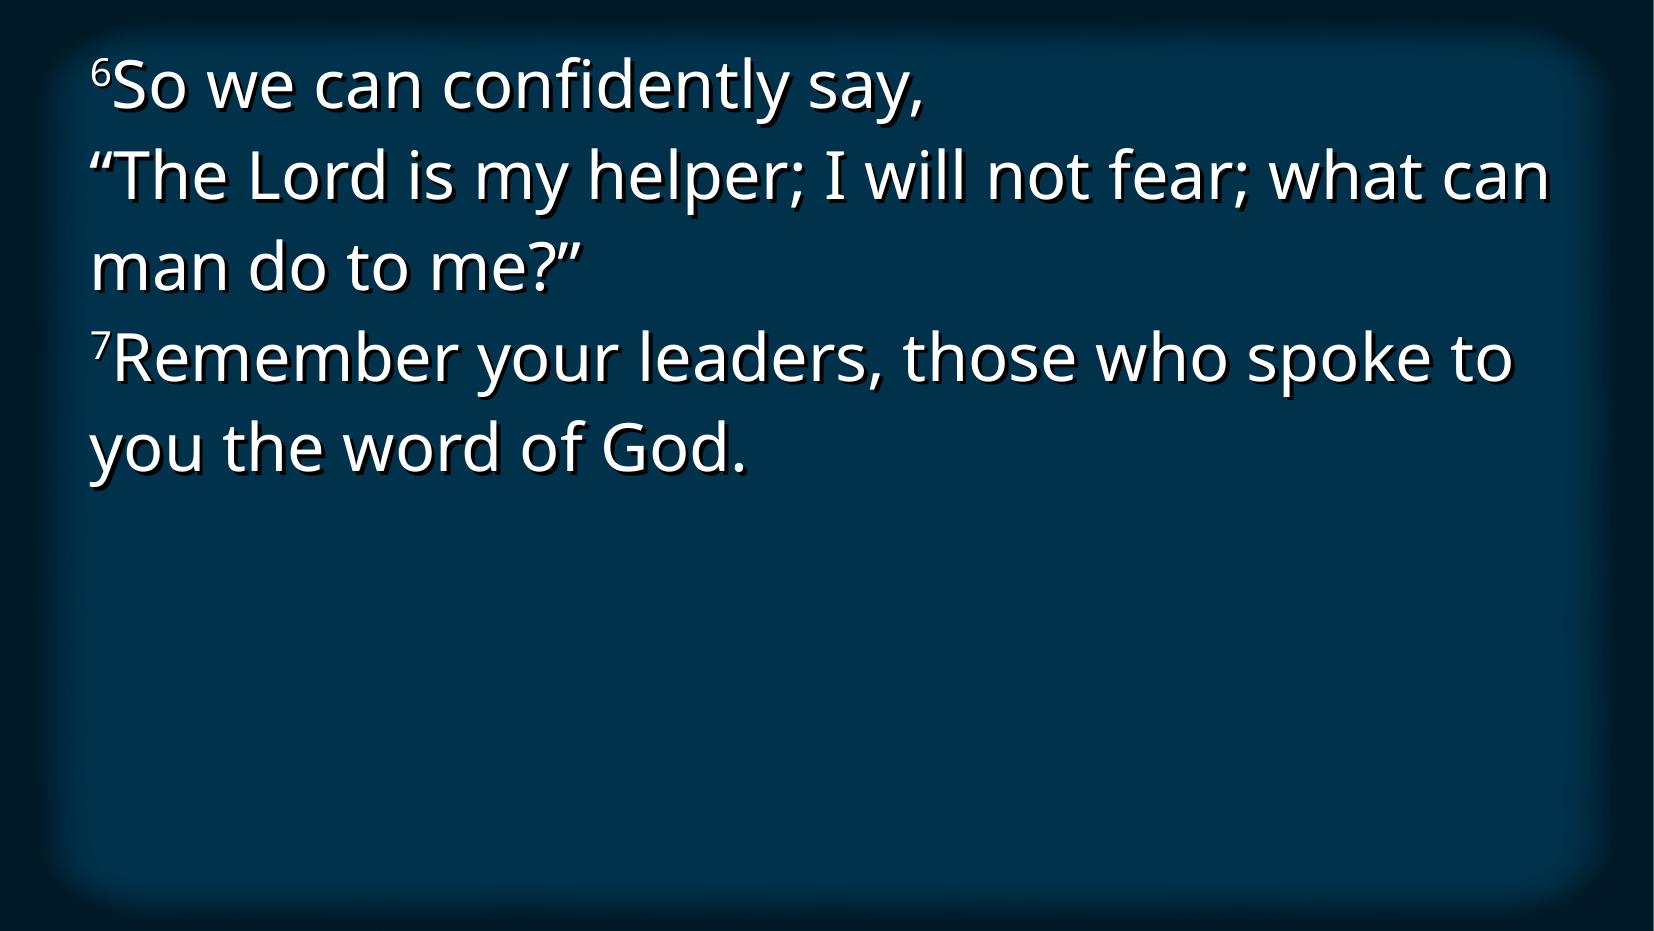

6So we can confidently say,
“The Lord is my helper; I will not fear; what can man do to me?”
7Remember your leaders, those who spoke to you the word of God.